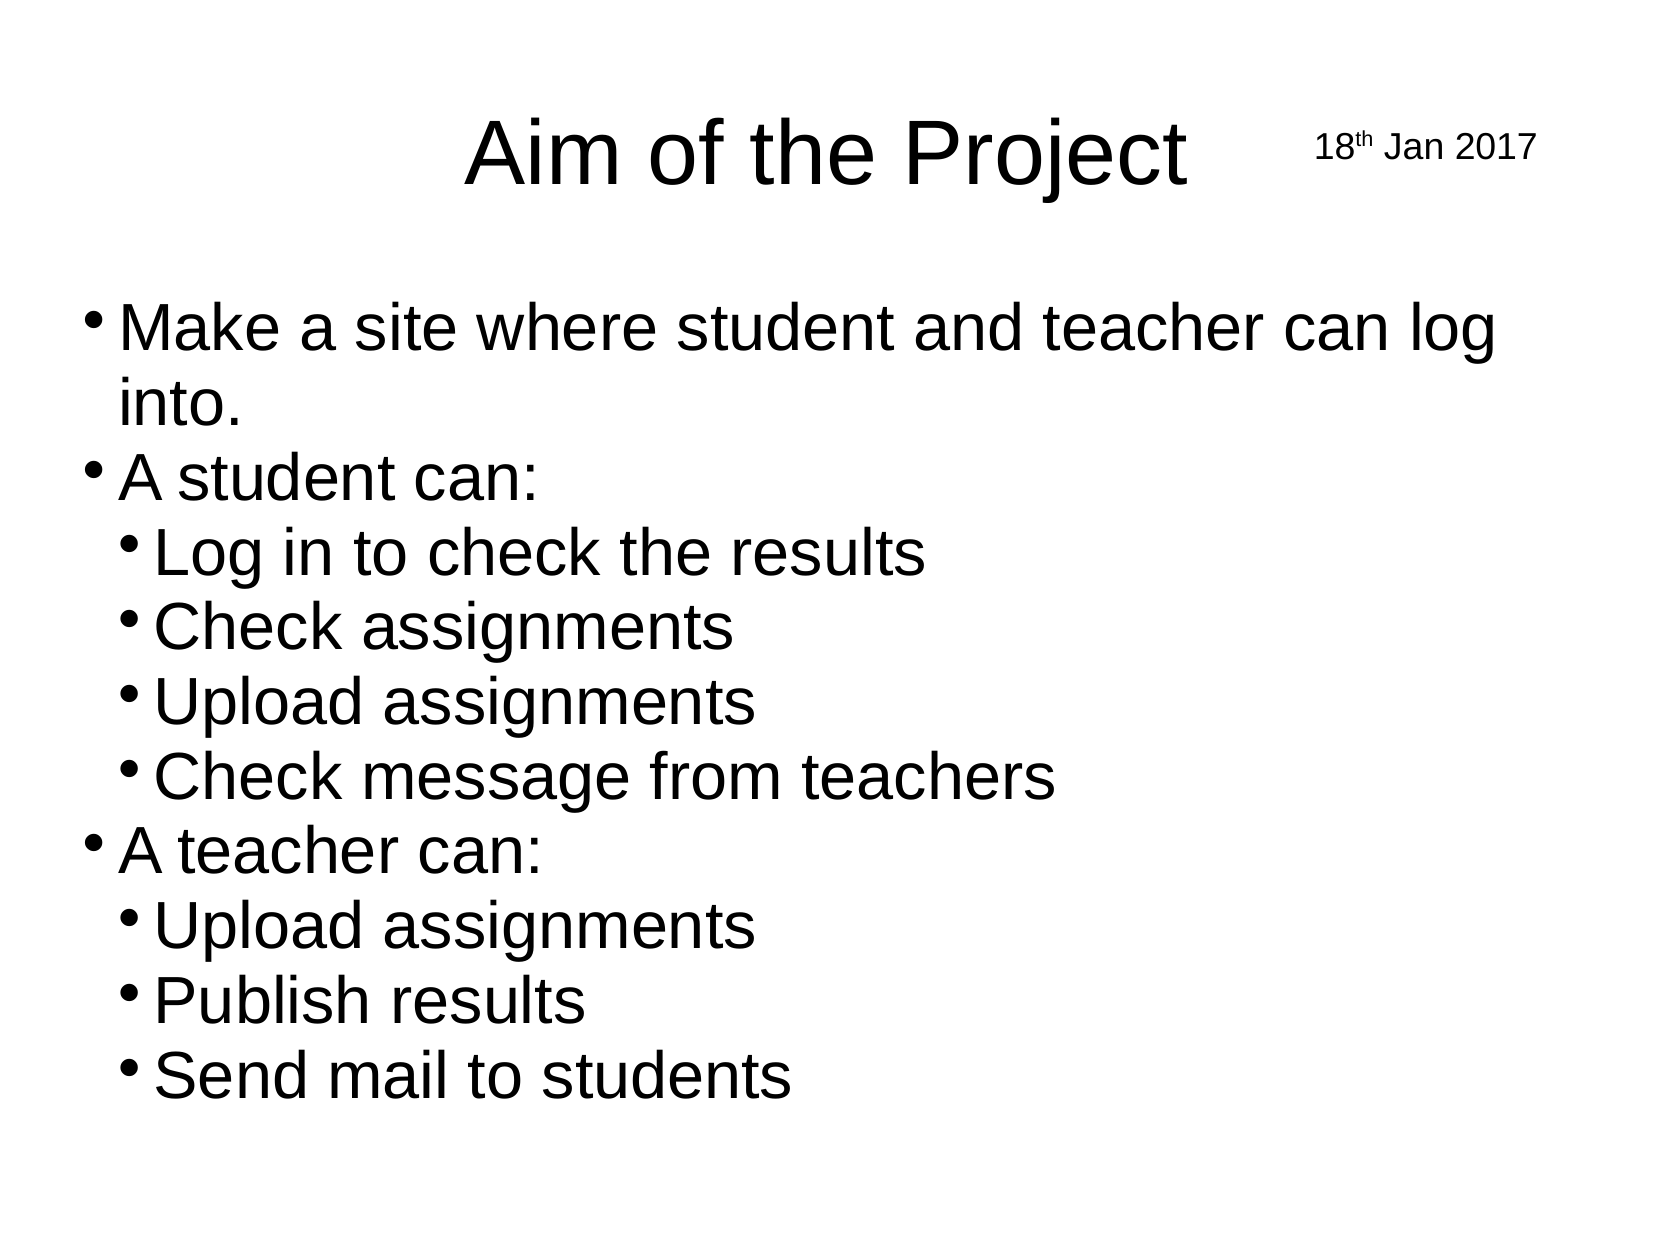

# Aim of the Project
18th Jan 2017
Make a site where student and teacher can log into.
A student can:
Log in to check the results
Check assignments
Upload assignments
Check message from teachers
A teacher can:
Upload assignments
Publish results
Send mail to students